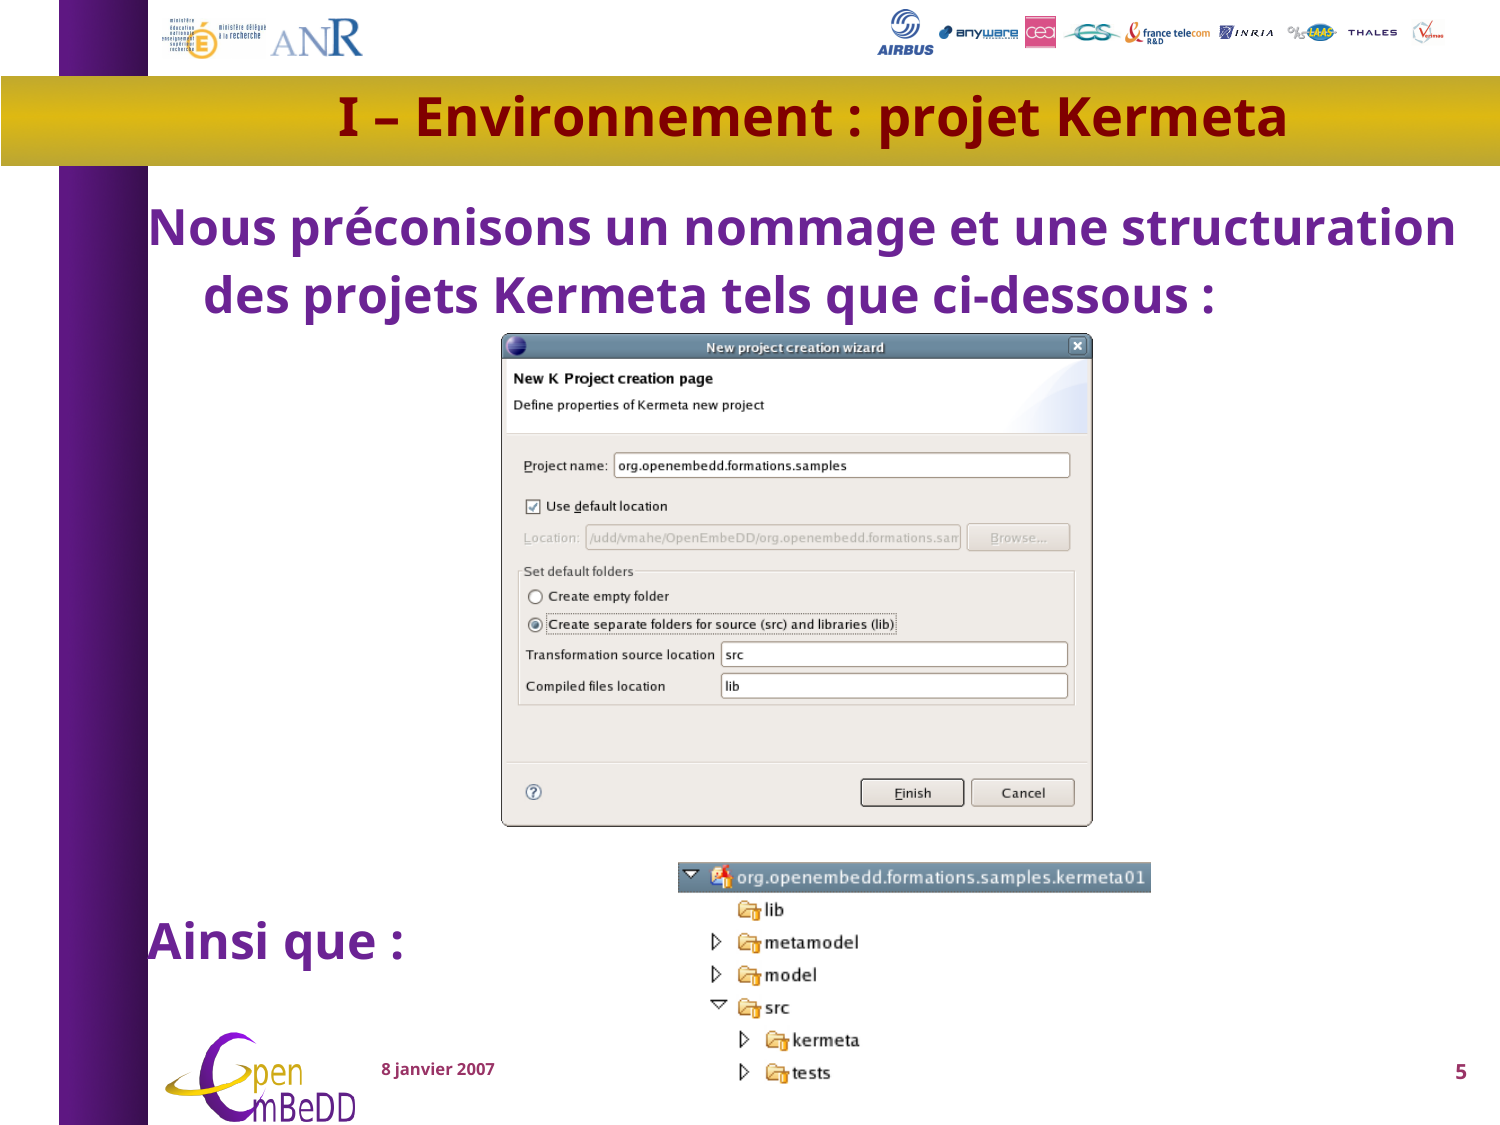

# I – Environnement : projet Kermeta
Nous préconisons un nommage et une structuration des projets Kermeta tels que ci-dessous :
Ainsi que :
Pied de page
Pied de page fixe
5